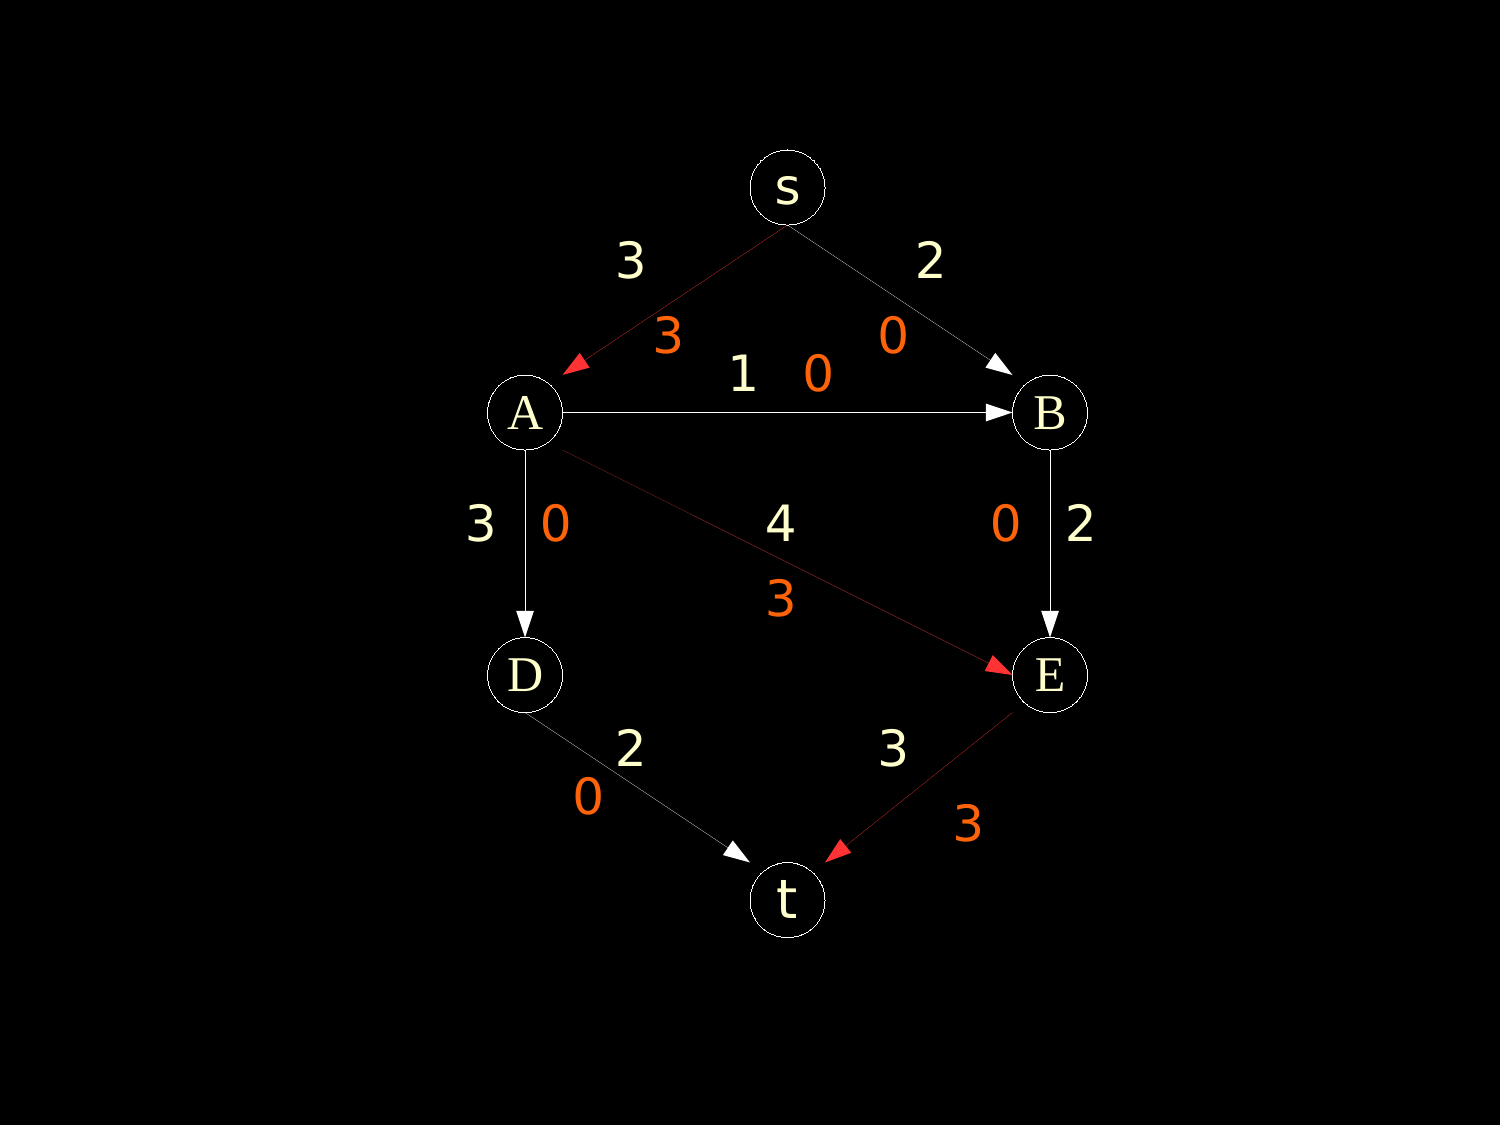

s
3
2
3
0
1
0
A
B
3
0
4
0
2
3
D
E
2
3
0
3
t